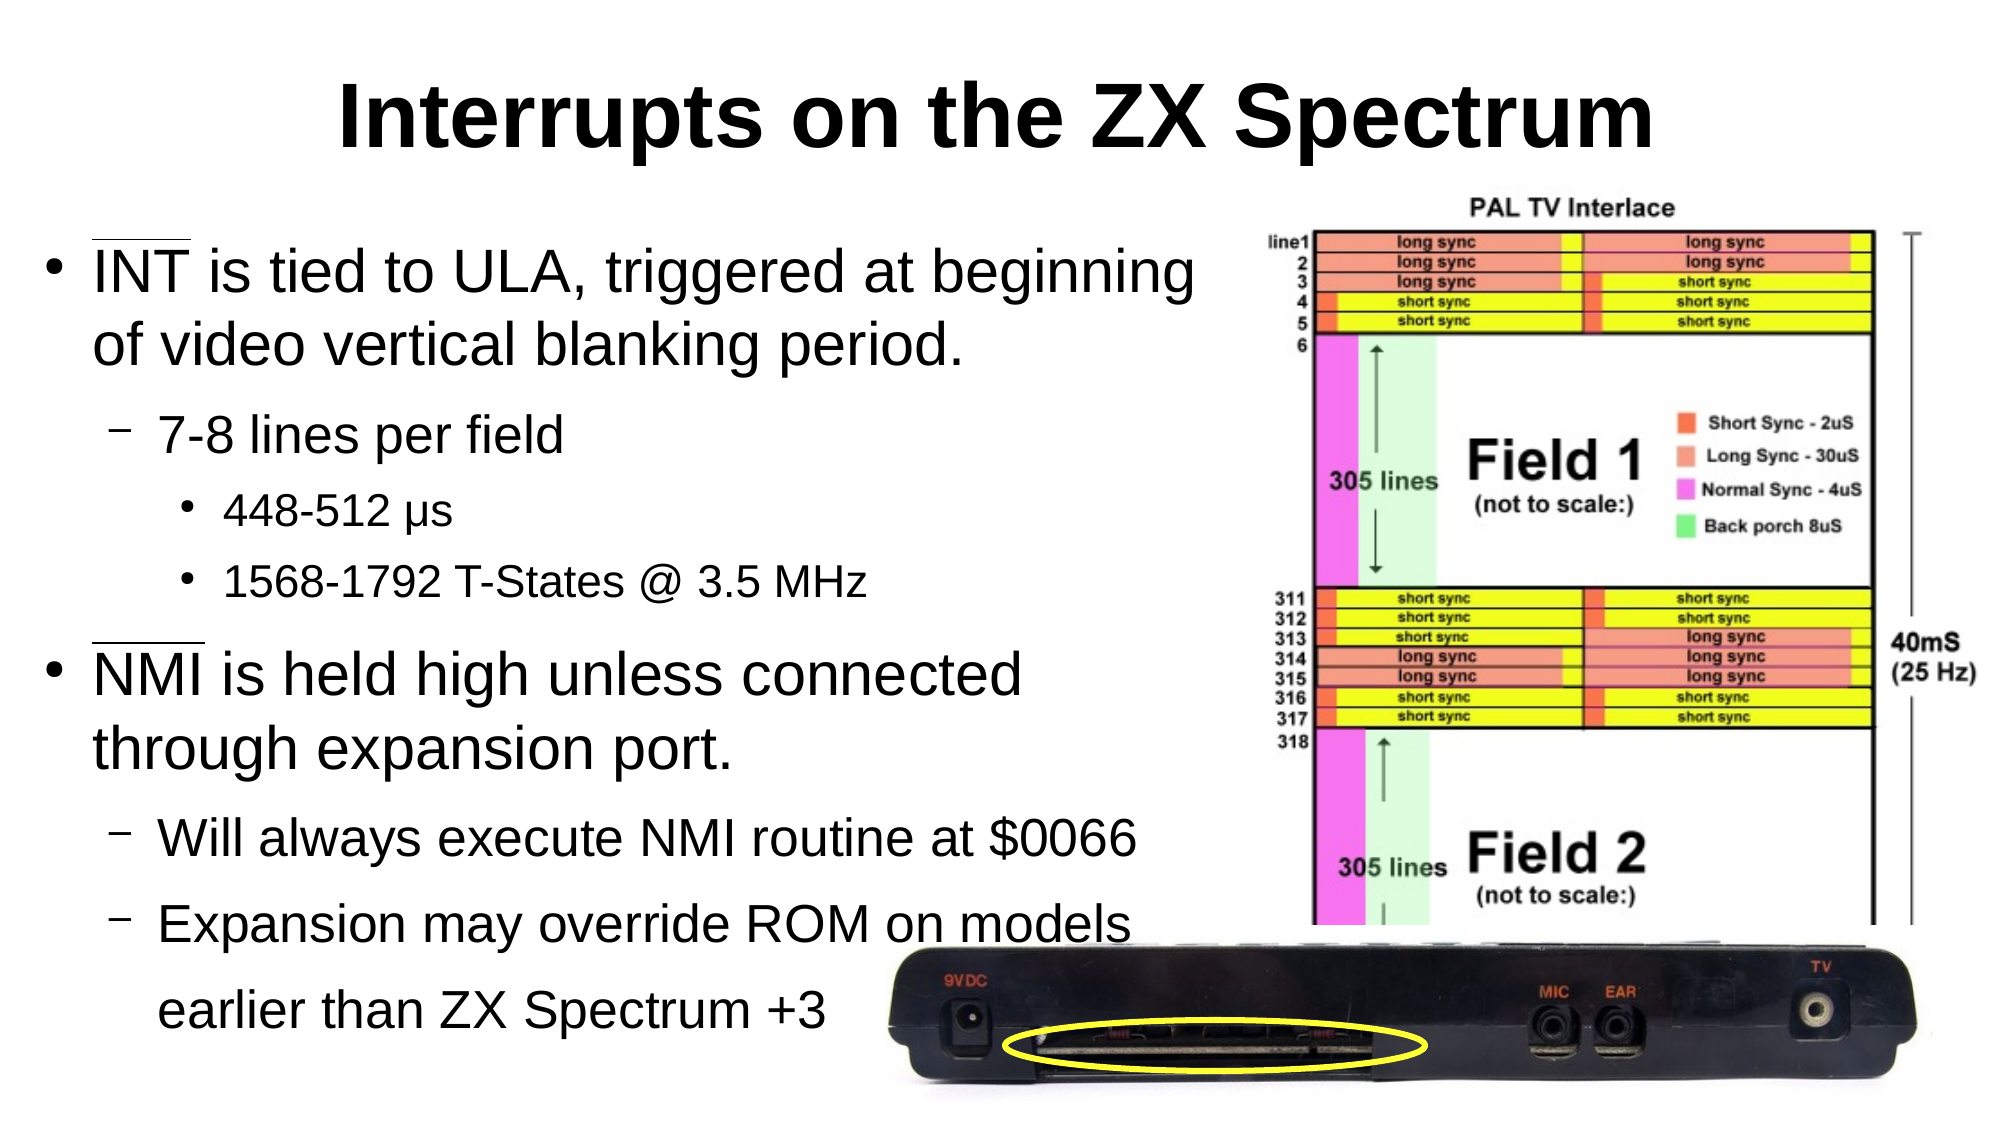

Interrupts on the ZX Spectrum
# INT is tied to ULA, triggered at beginning of video vertical blanking period.
7-8 lines per field
448-512 μs
1568-1792 T-States @ 3.5 MHz
NMI is held high unless connected through expansion port.
Will always execute NMI routine at $0066
Expansion may override ROM on models
earlier than ZX Spectrum +3